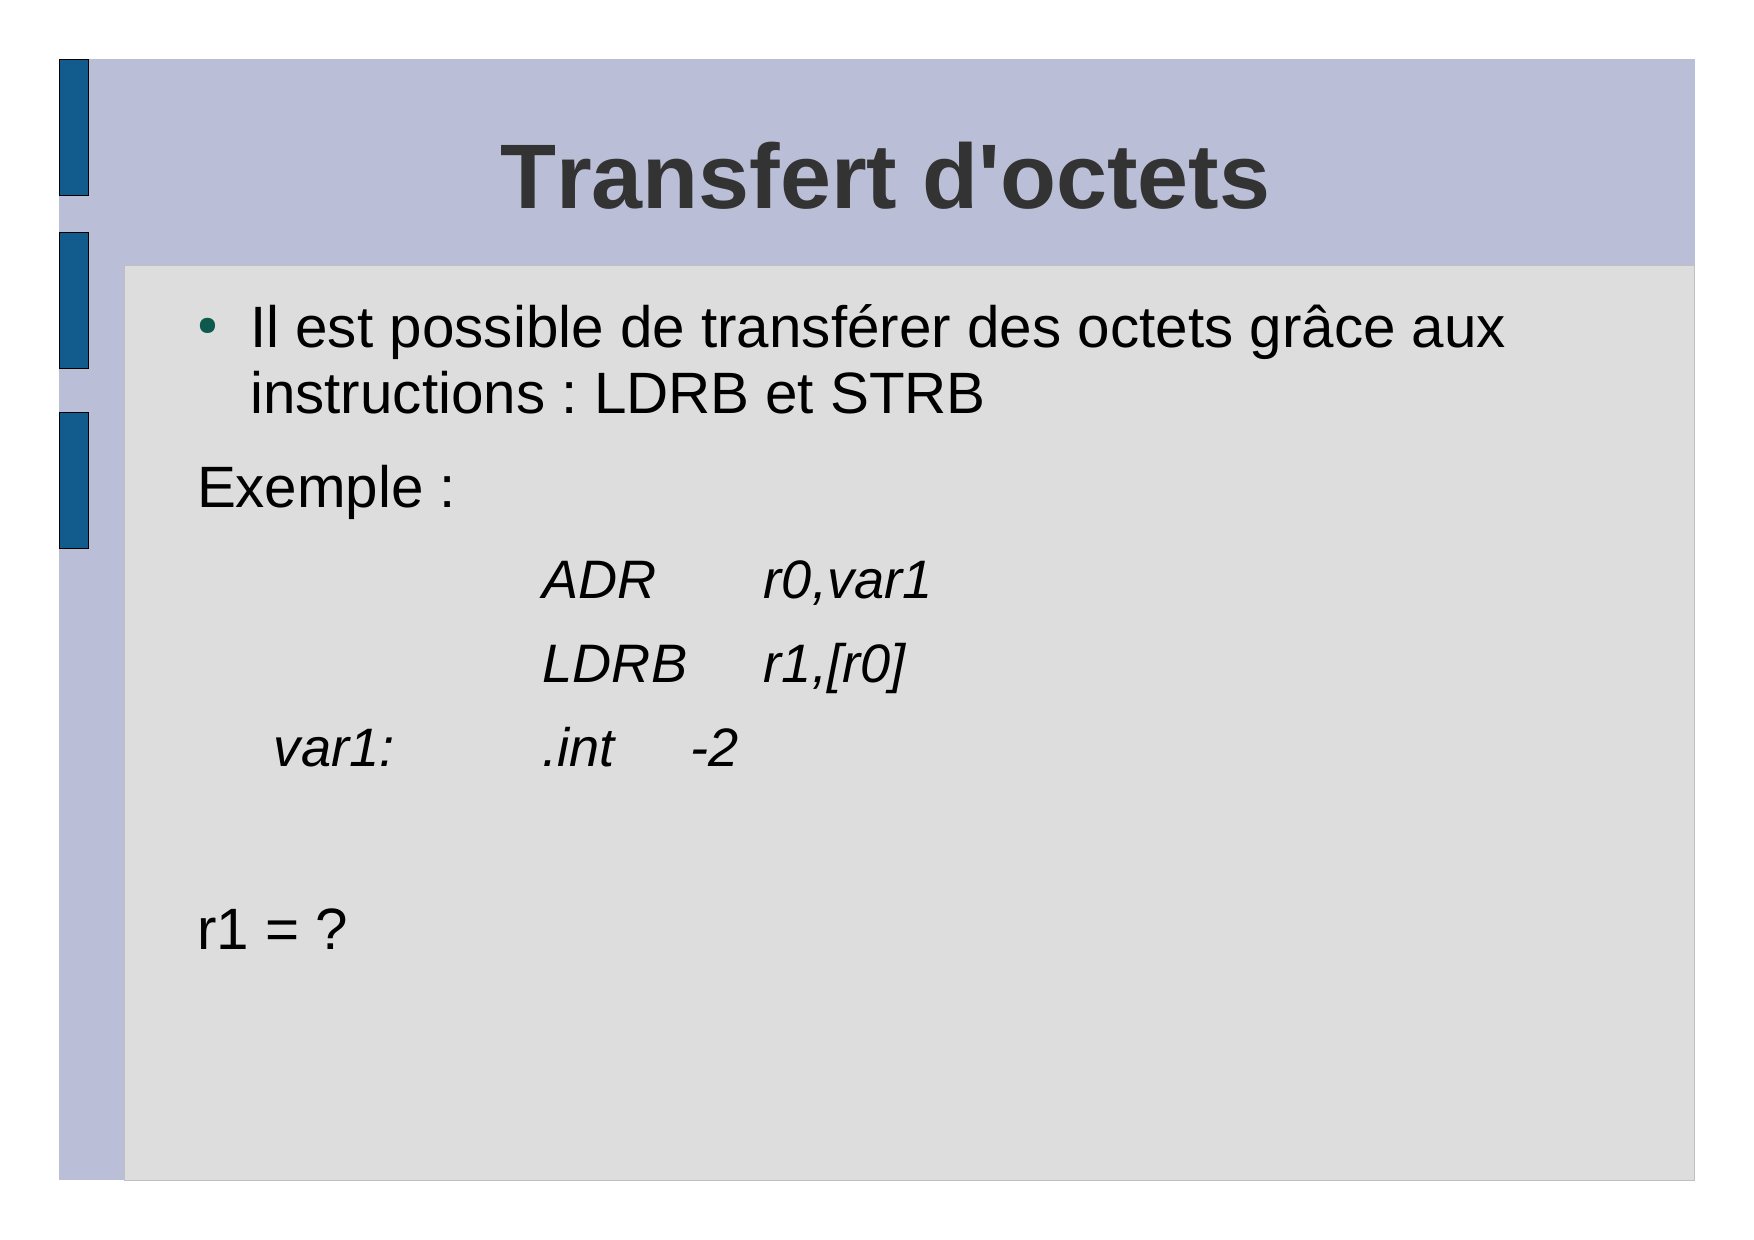

# Transfert d'octets
Il est possible de transférer des octets grâce aux instructions : LDRB et STRB
Exemple :
 			ADR 		r0,var1
 			LDRB		r1,[r0]
var1: 		.int		-2
r1 = ?